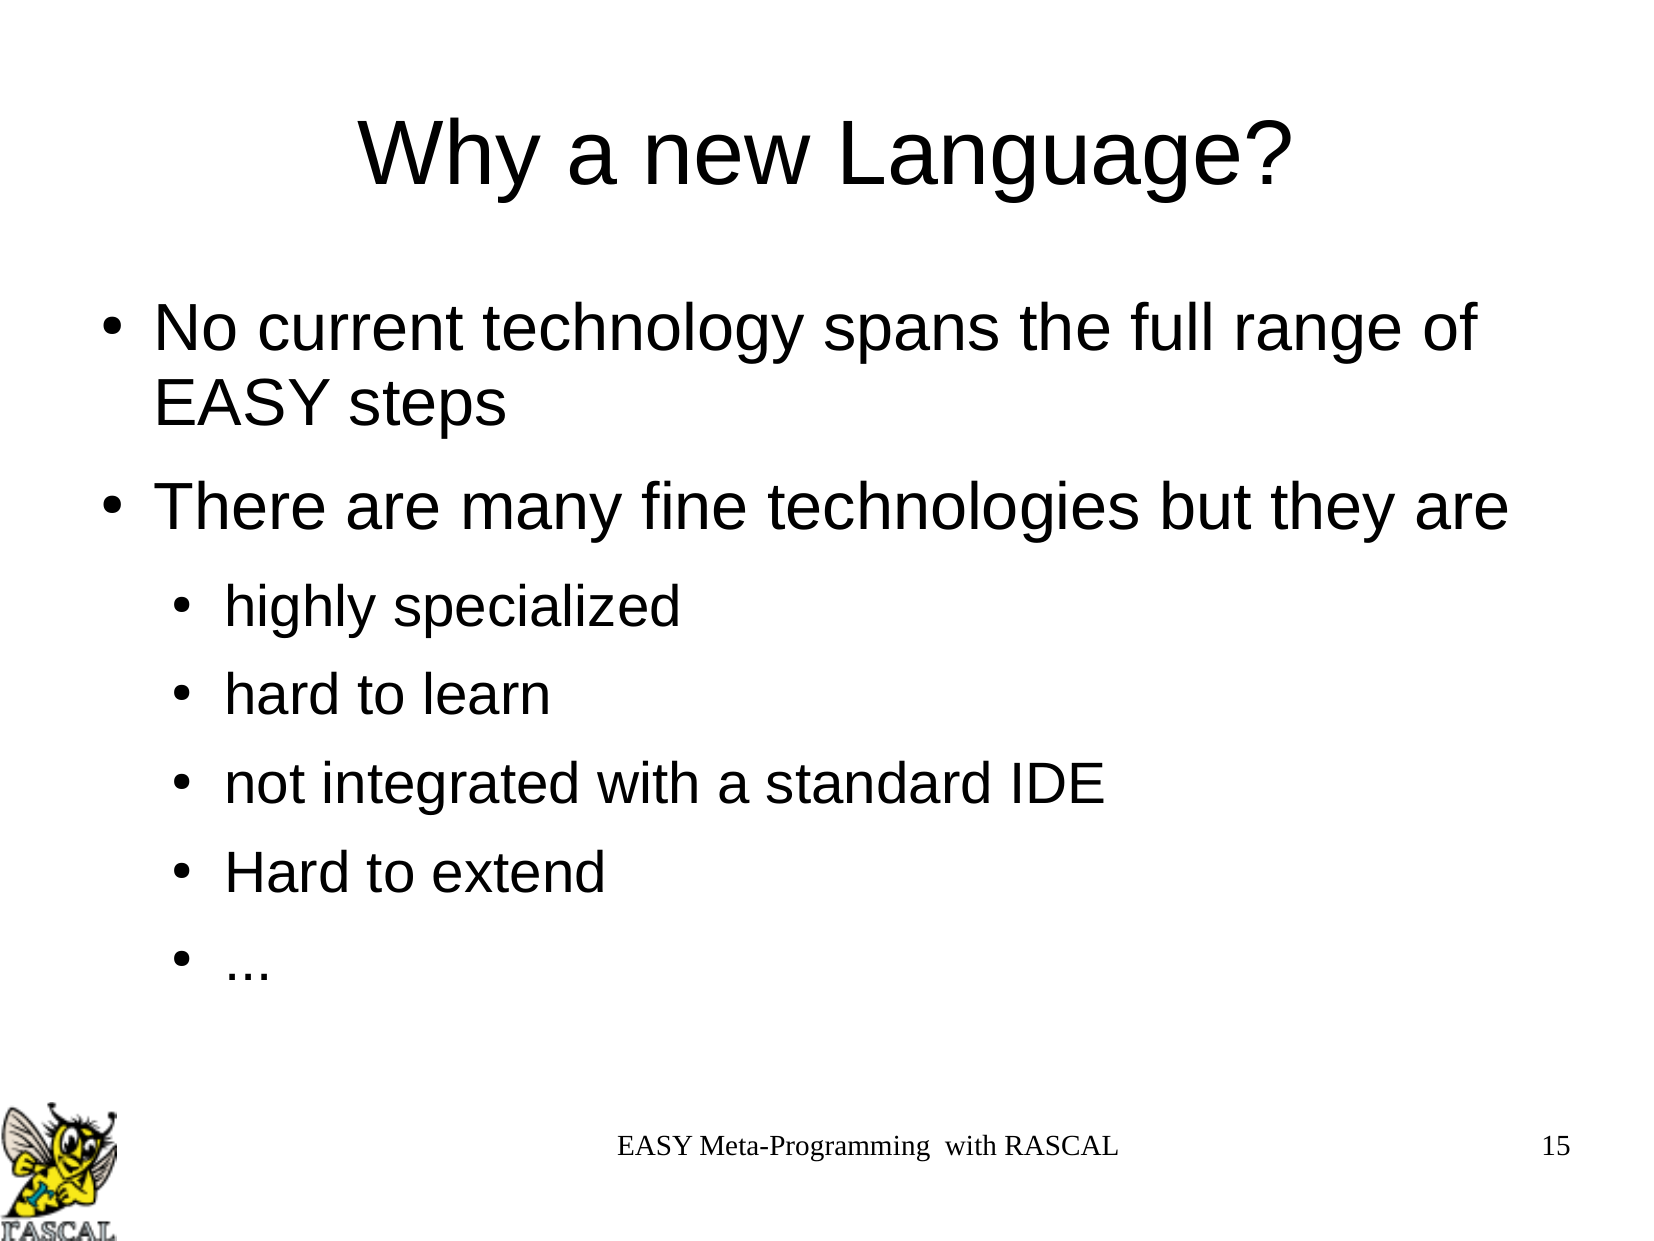

# Why a new Language?
No current technology spans the full range of EASY steps
There are many fine technologies but they are
highly specialized
hard to learn
not integrated with a standard IDE
Hard to extend
...
15